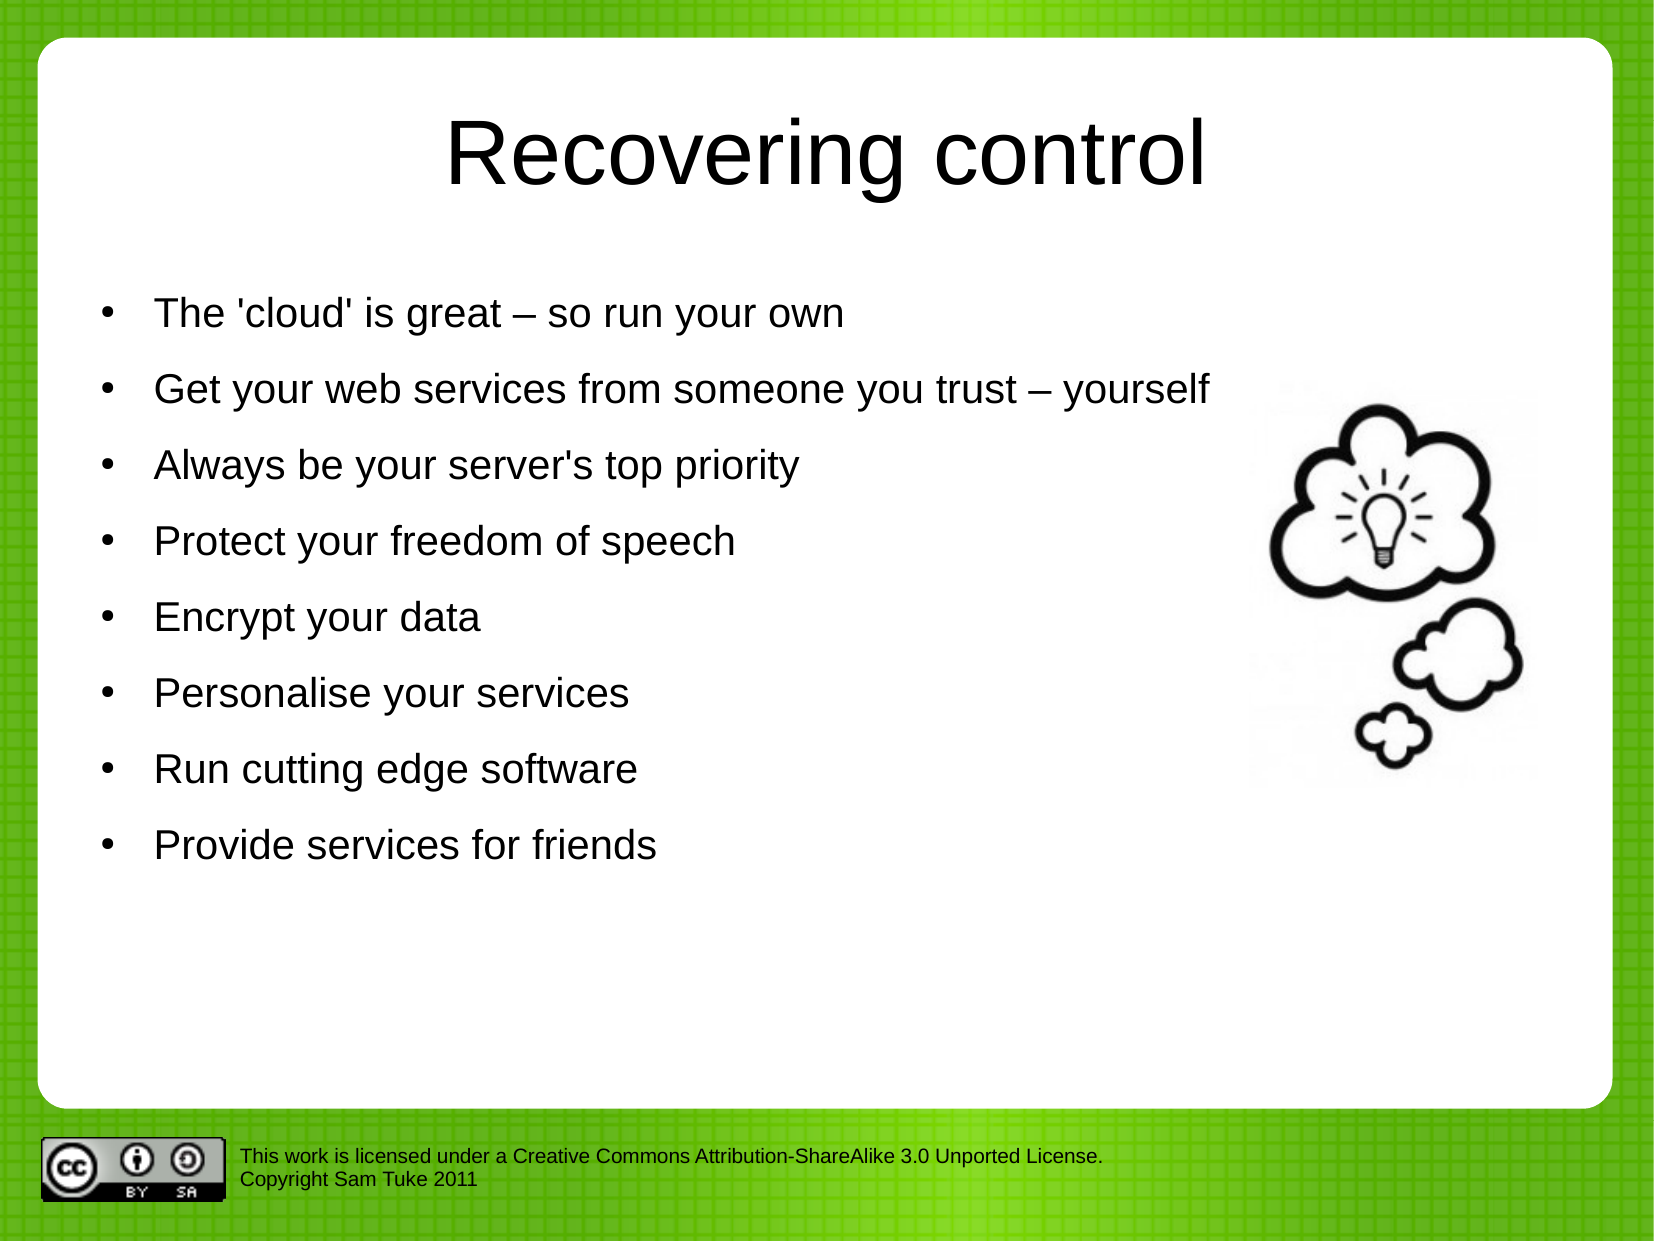

# Recovering control
The 'cloud' is great – so run your own
Get your web services from someone you trust – yourself
Always be your server's top priority
Protect your freedom of speech
Encrypt your data
Personalise your services
Run cutting edge software
Provide services for friends